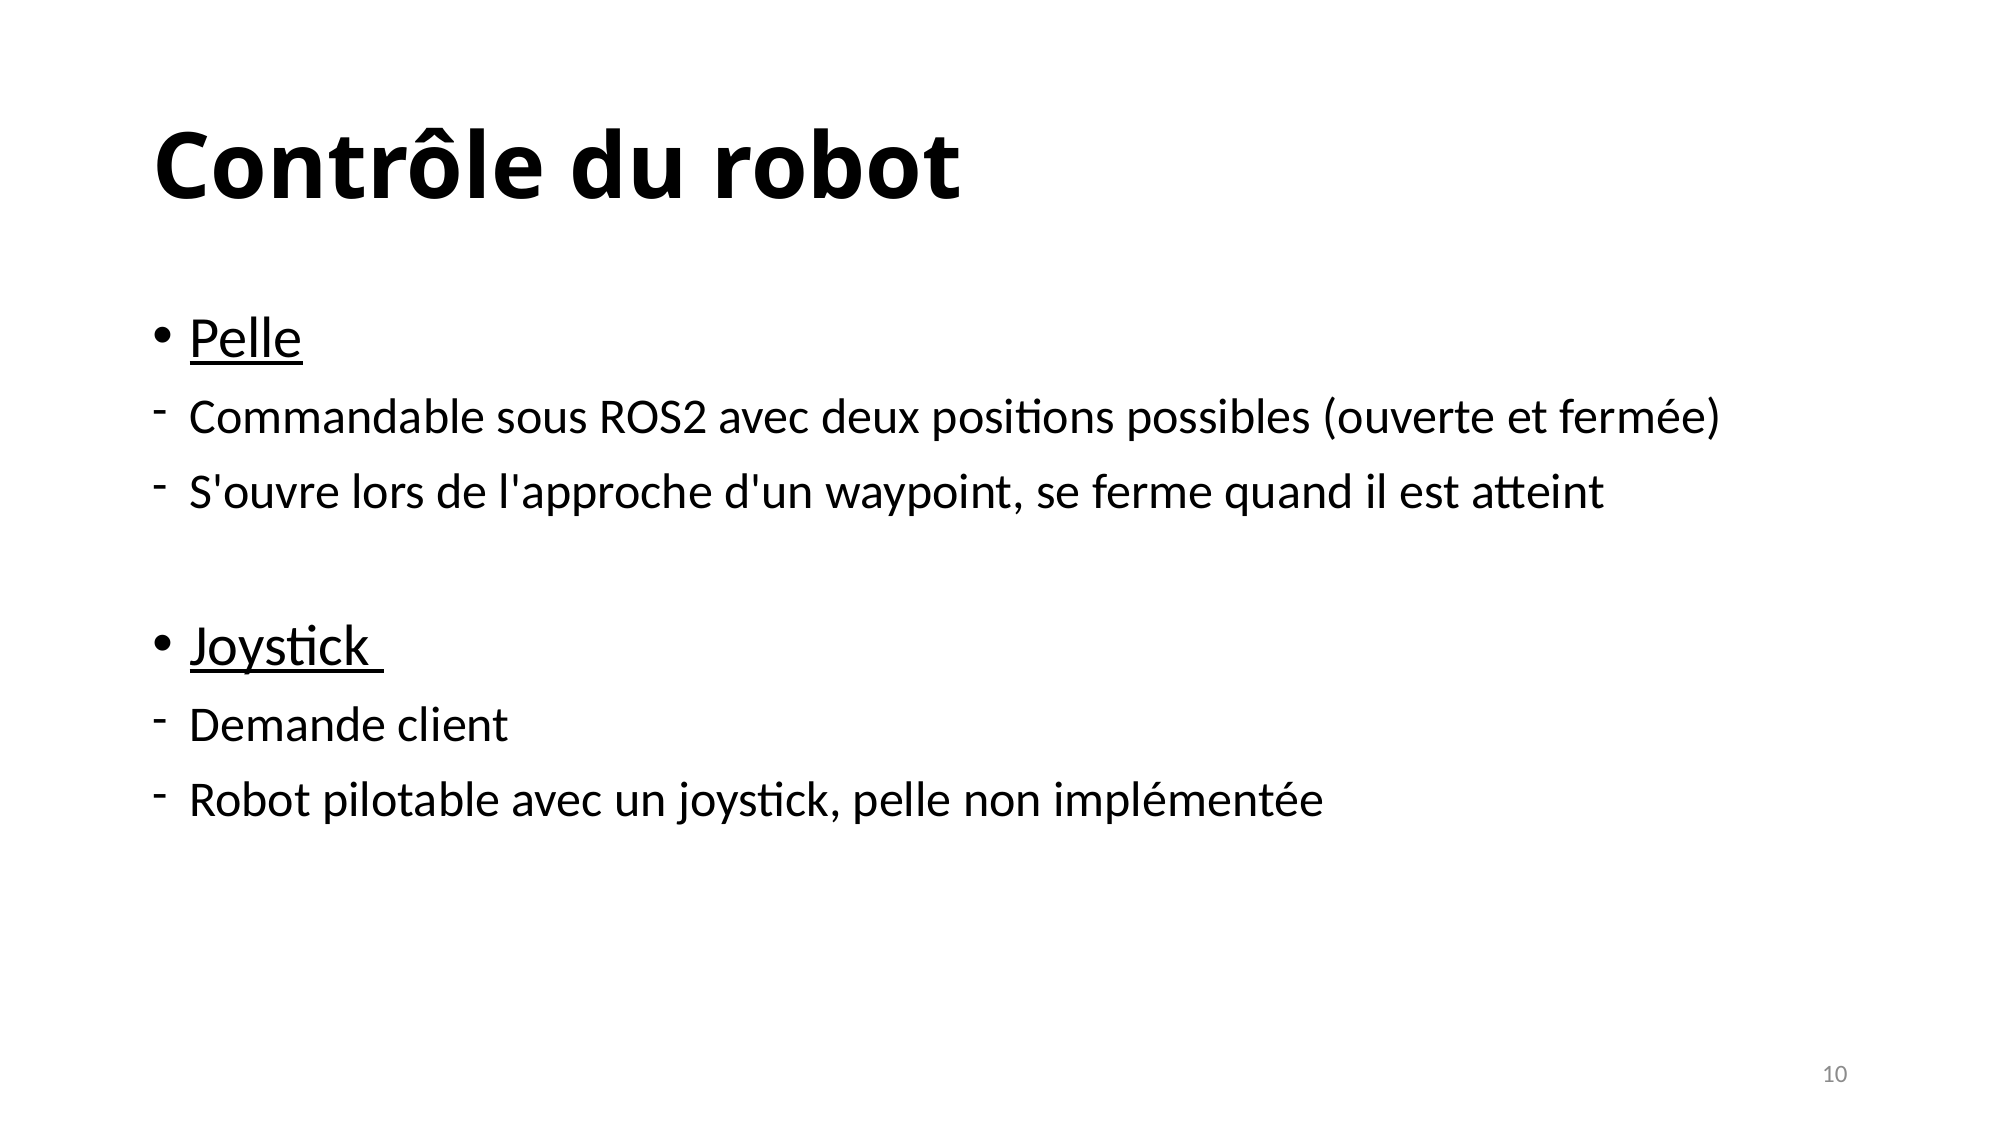

Contrôle du robot
Pelle
Commandable sous ROS2 avec deux positions possibles (ouverte et fermée)
S'ouvre lors de l'approche d'un waypoint, se ferme quand il est atteint
Joystick
Demande client
Robot pilotable avec un joystick, pelle non implémentée